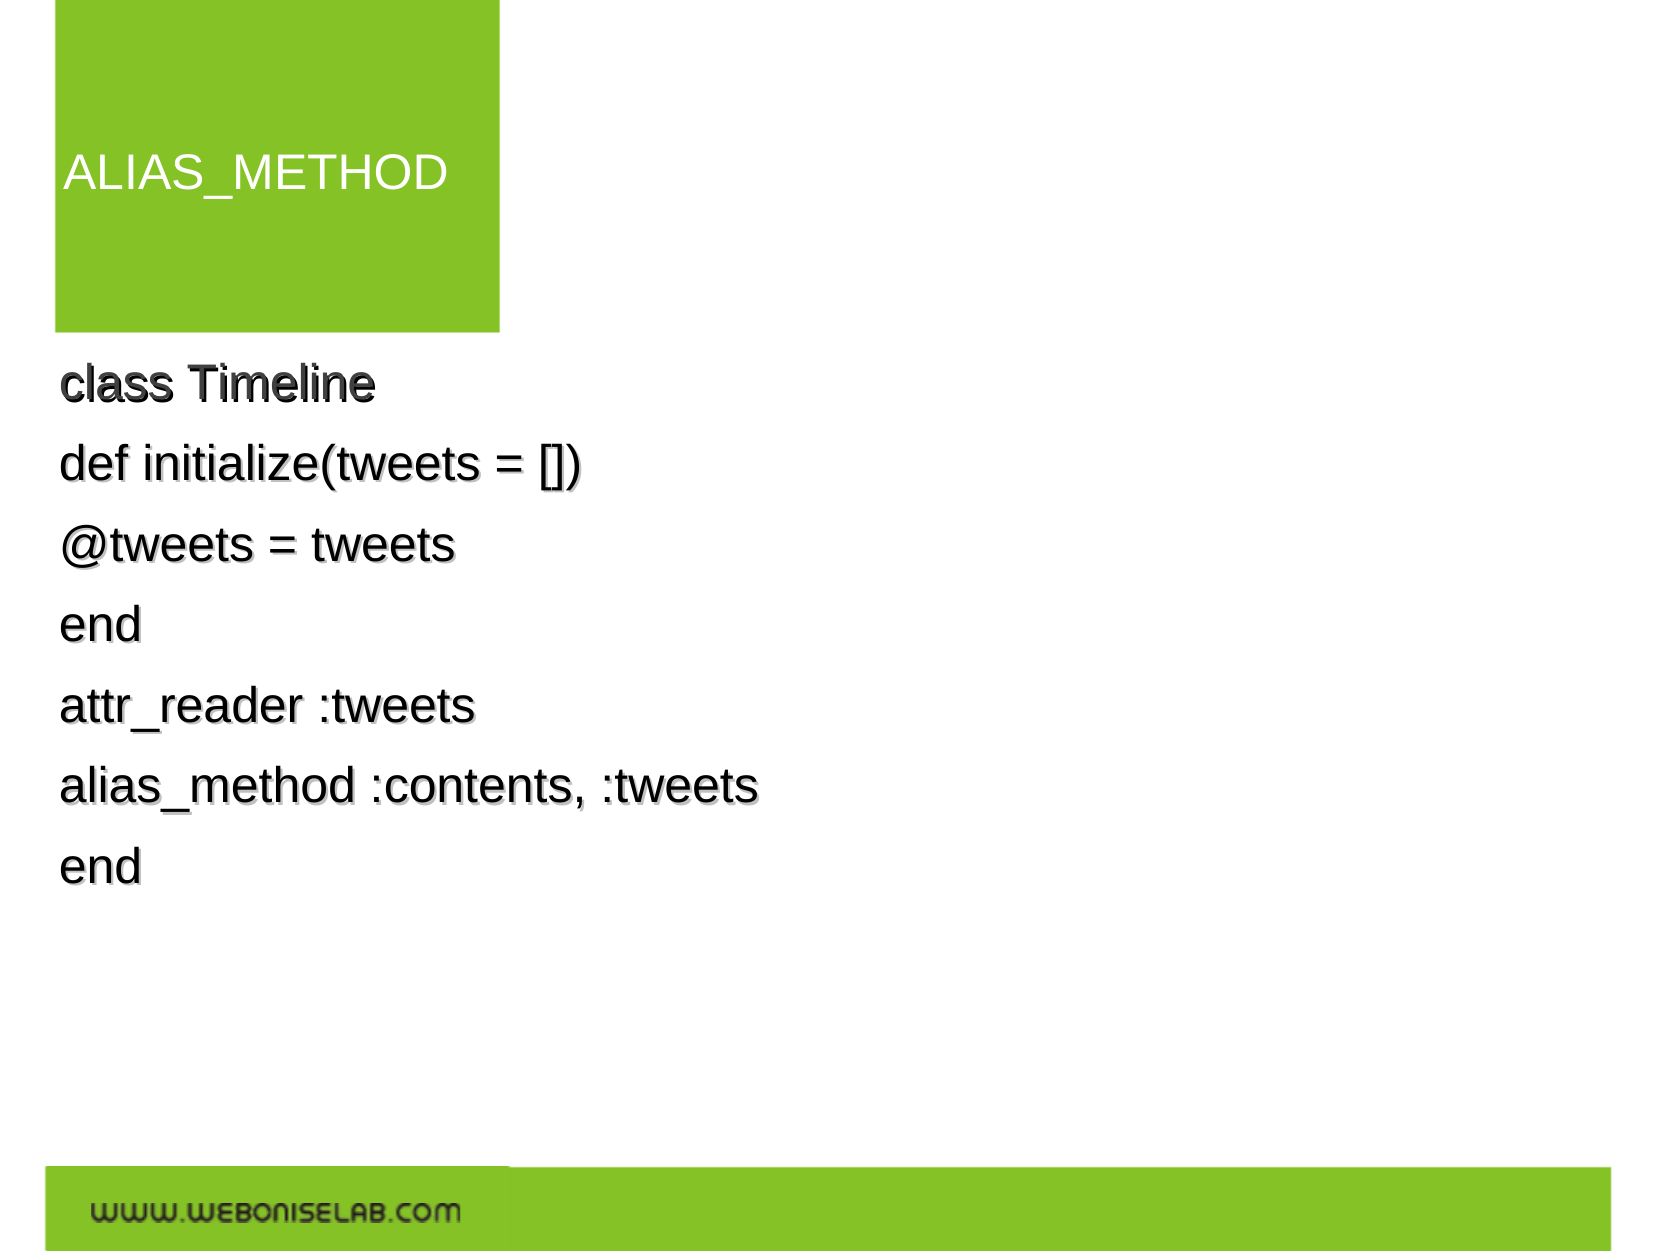

ALIAS_METHOD
class Timeline
def initialize(tweets = [])
@tweets = tweets
end
attr_reader :tweets
alias_method :contents, :tweets
end
19/12/11